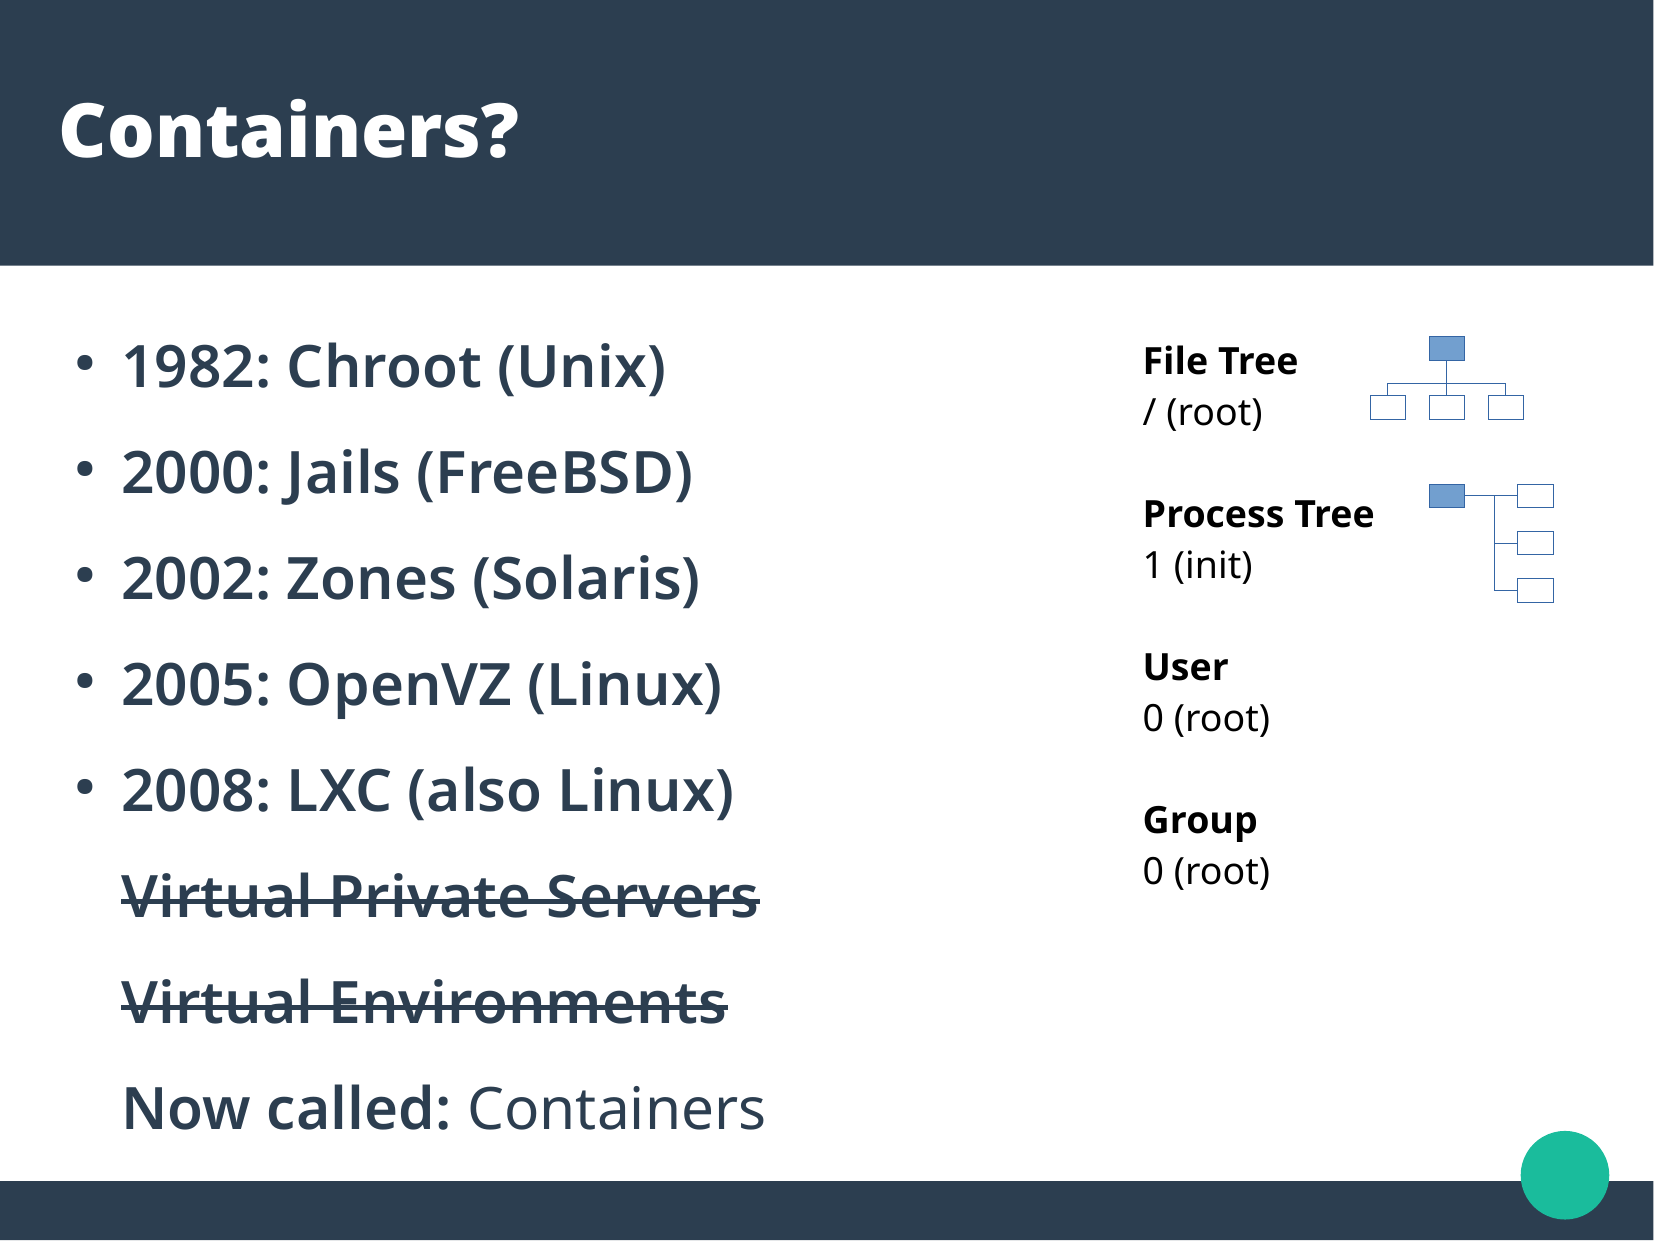

# Containers?
1982: Chroot (Unix)
2000: Jails (FreeBSD)
2002: Zones (Solaris)
2005: OpenVZ (Linux)
2008: LXC (also Linux)
Virtual Private Servers
Virtual Environments
Now called: Containers
File Tree
/ (root)
Process Tree
1 (init)
User
0 (root)
Group
0 (root)